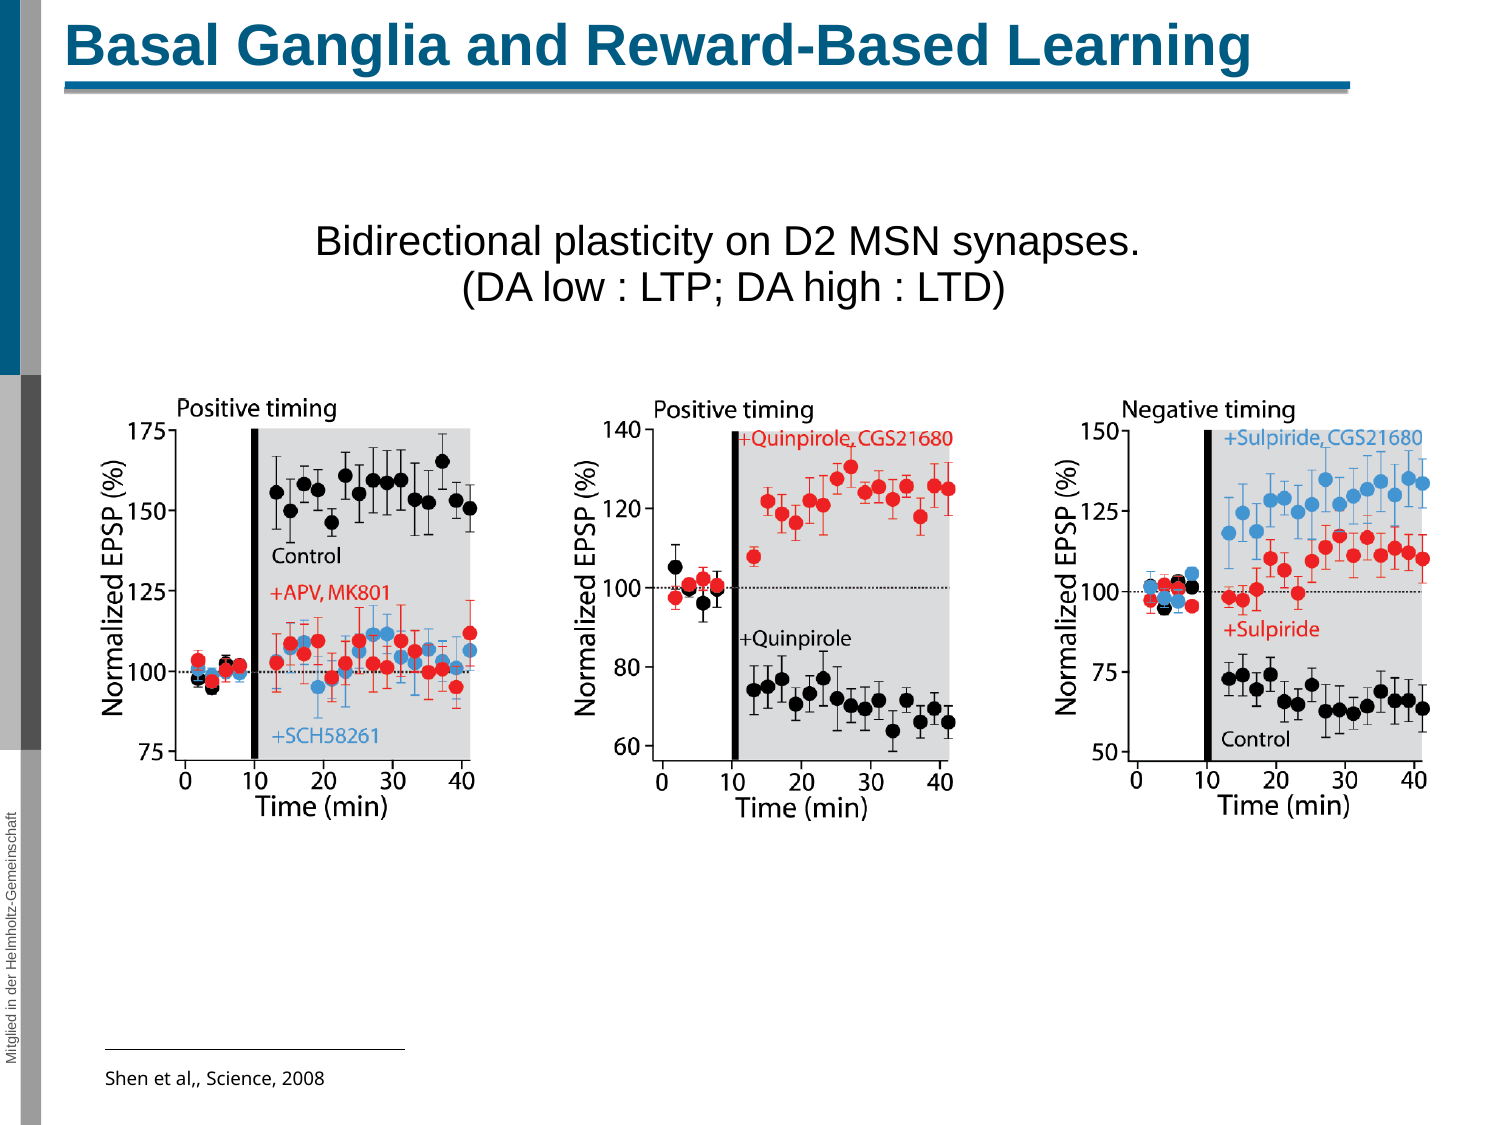

Basal Ganglia and Reward-Based Learning
Bidirectional plasticity on D2 MSN synapses.
(DA low : LTP; DA high : LTD)
−
−
Shen et al,, Science, 2008